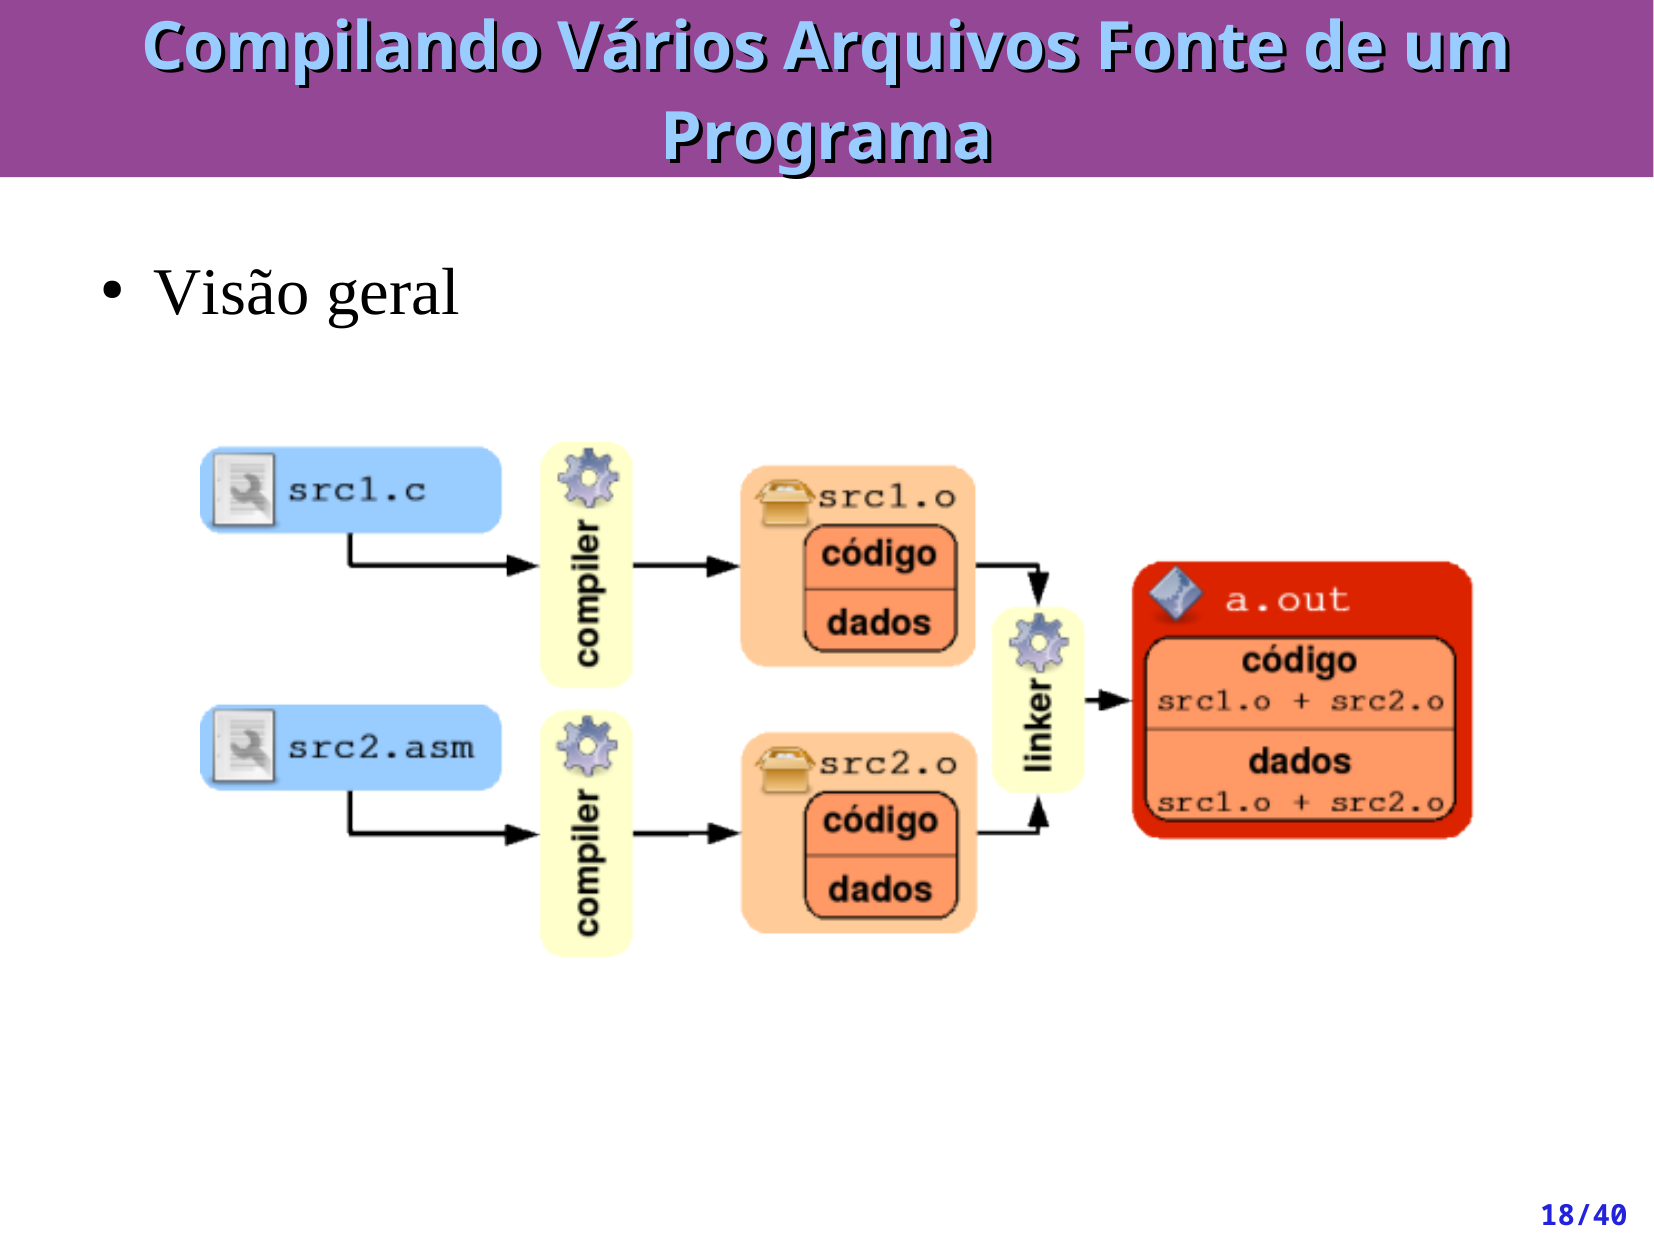

# Compilando Vários Arquivos Fonte de um Programa
Visão geral
18